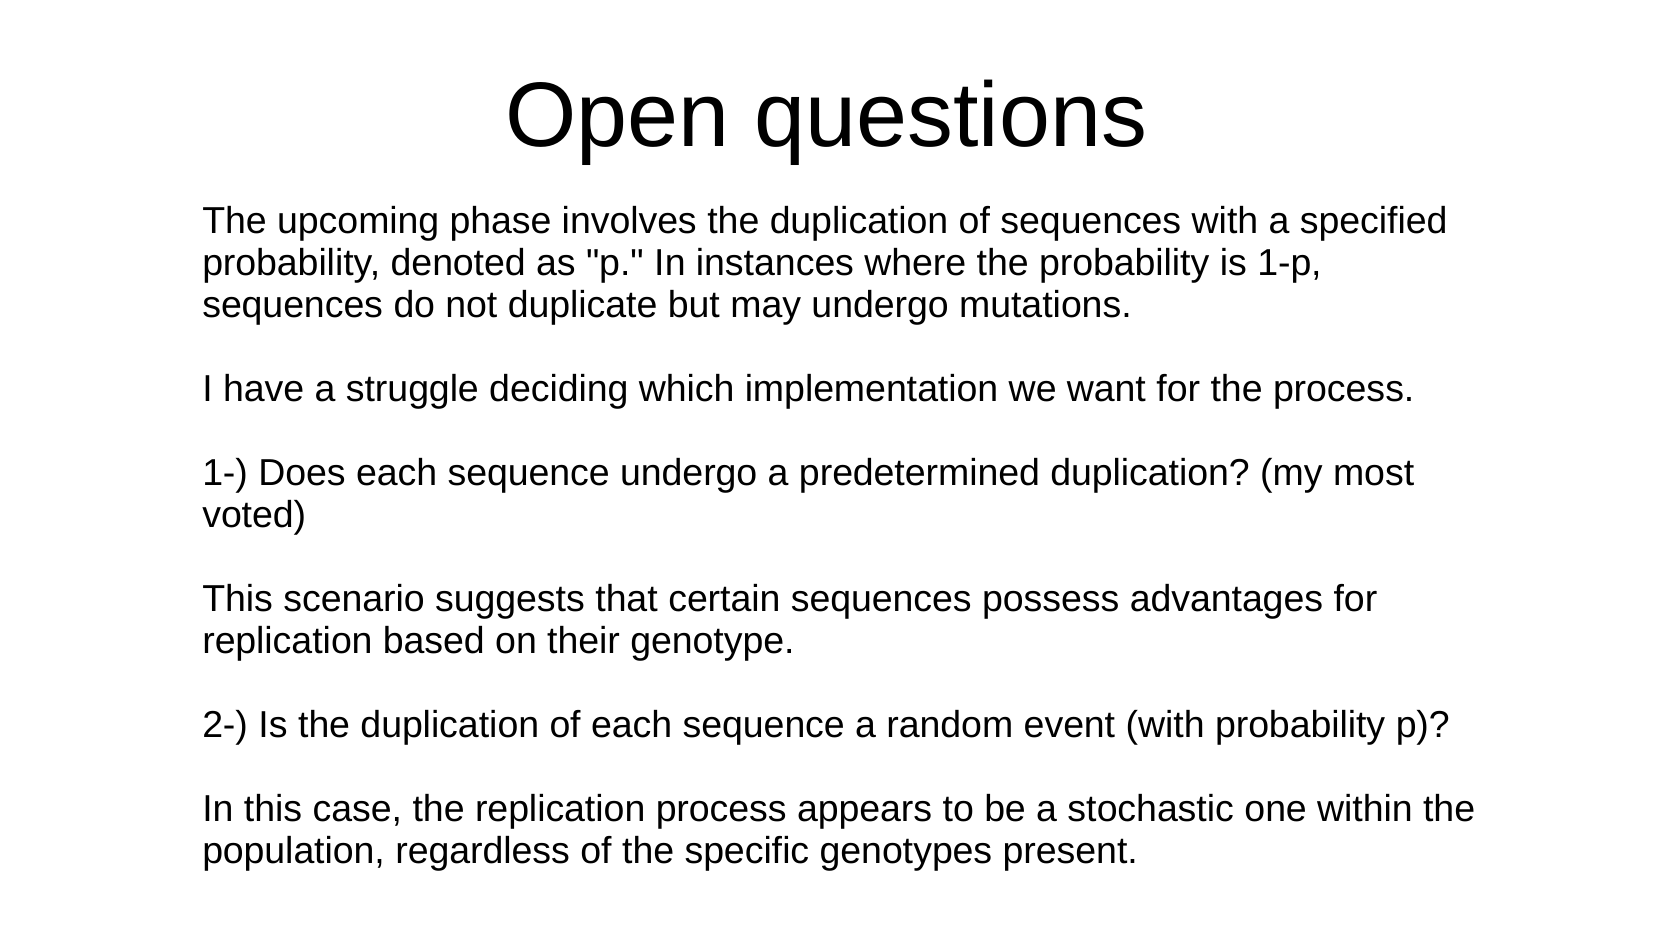

# Open questions
The upcoming phase involves the duplication of sequences with a specified probability, denoted as "p." In instances where the probability is 1-p, sequences do not duplicate but may undergo mutations.
I have a struggle deciding which implementation we want for the process.
1-) Does each sequence undergo a predetermined duplication? (my most voted)
This scenario suggests that certain sequences possess advantages for replication based on their genotype.
2-) Is the duplication of each sequence a random event (with probability p)?
In this case, the replication process appears to be a stochastic one within the population, regardless of the specific genotypes present.